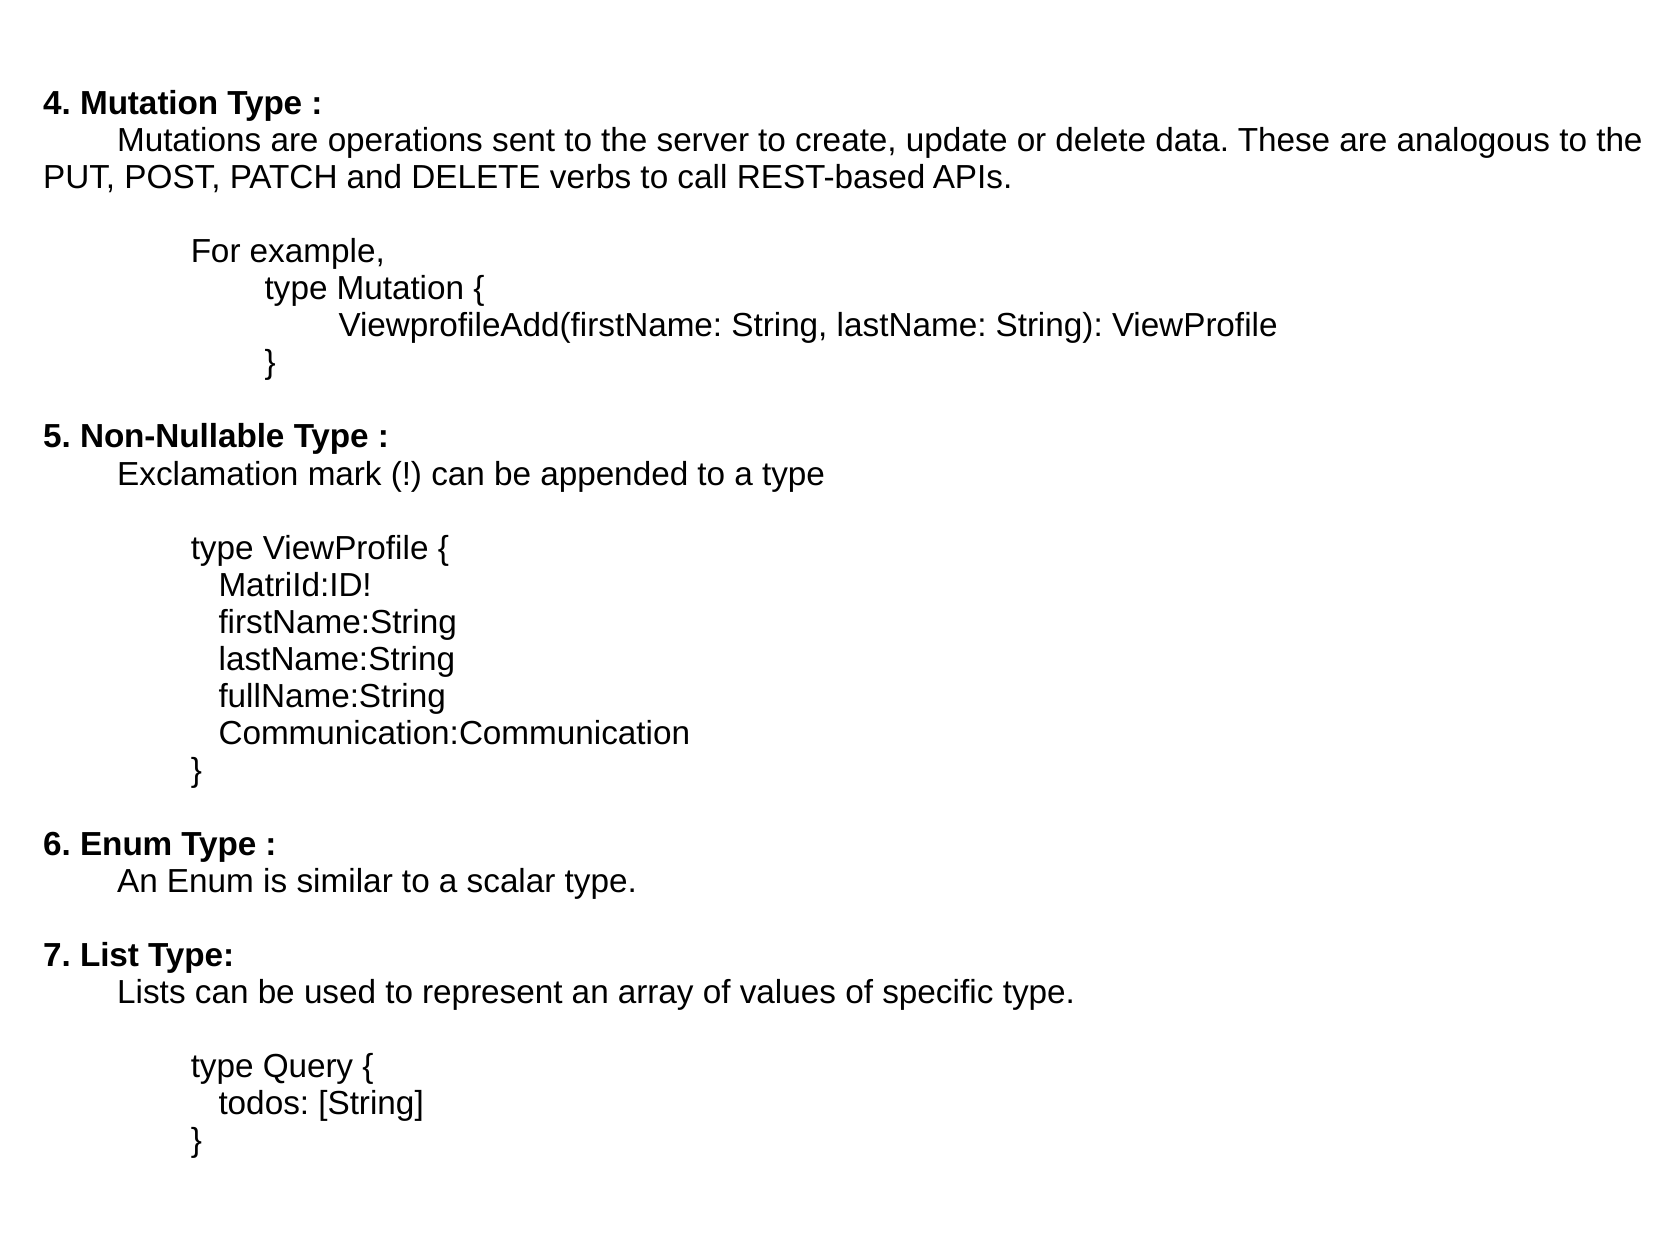

4. Mutation Type :
	Mutations are operations sent to the server to create, update or delete data. These are analogous to the PUT, POST, PATCH and DELETE verbs to call REST-based APIs.
		For example,
			type Mutation {
		 		ViewprofileAdd(firstName: String, lastName: String): ViewProfile
			}
5. Non-Nullable Type :
	Exclamation mark (!) can be appended to a type
		type ViewProfile {
		 MatriId:ID!
		 firstName:String
		 lastName:String
		 fullName:String
		 Communication:Communication
		}
6. Enum Type :
	An Enum is similar to a scalar type.
7. List Type:
	Lists can be used to represent an array of values of specific type.
		type Query {
		 todos: [String]
		}